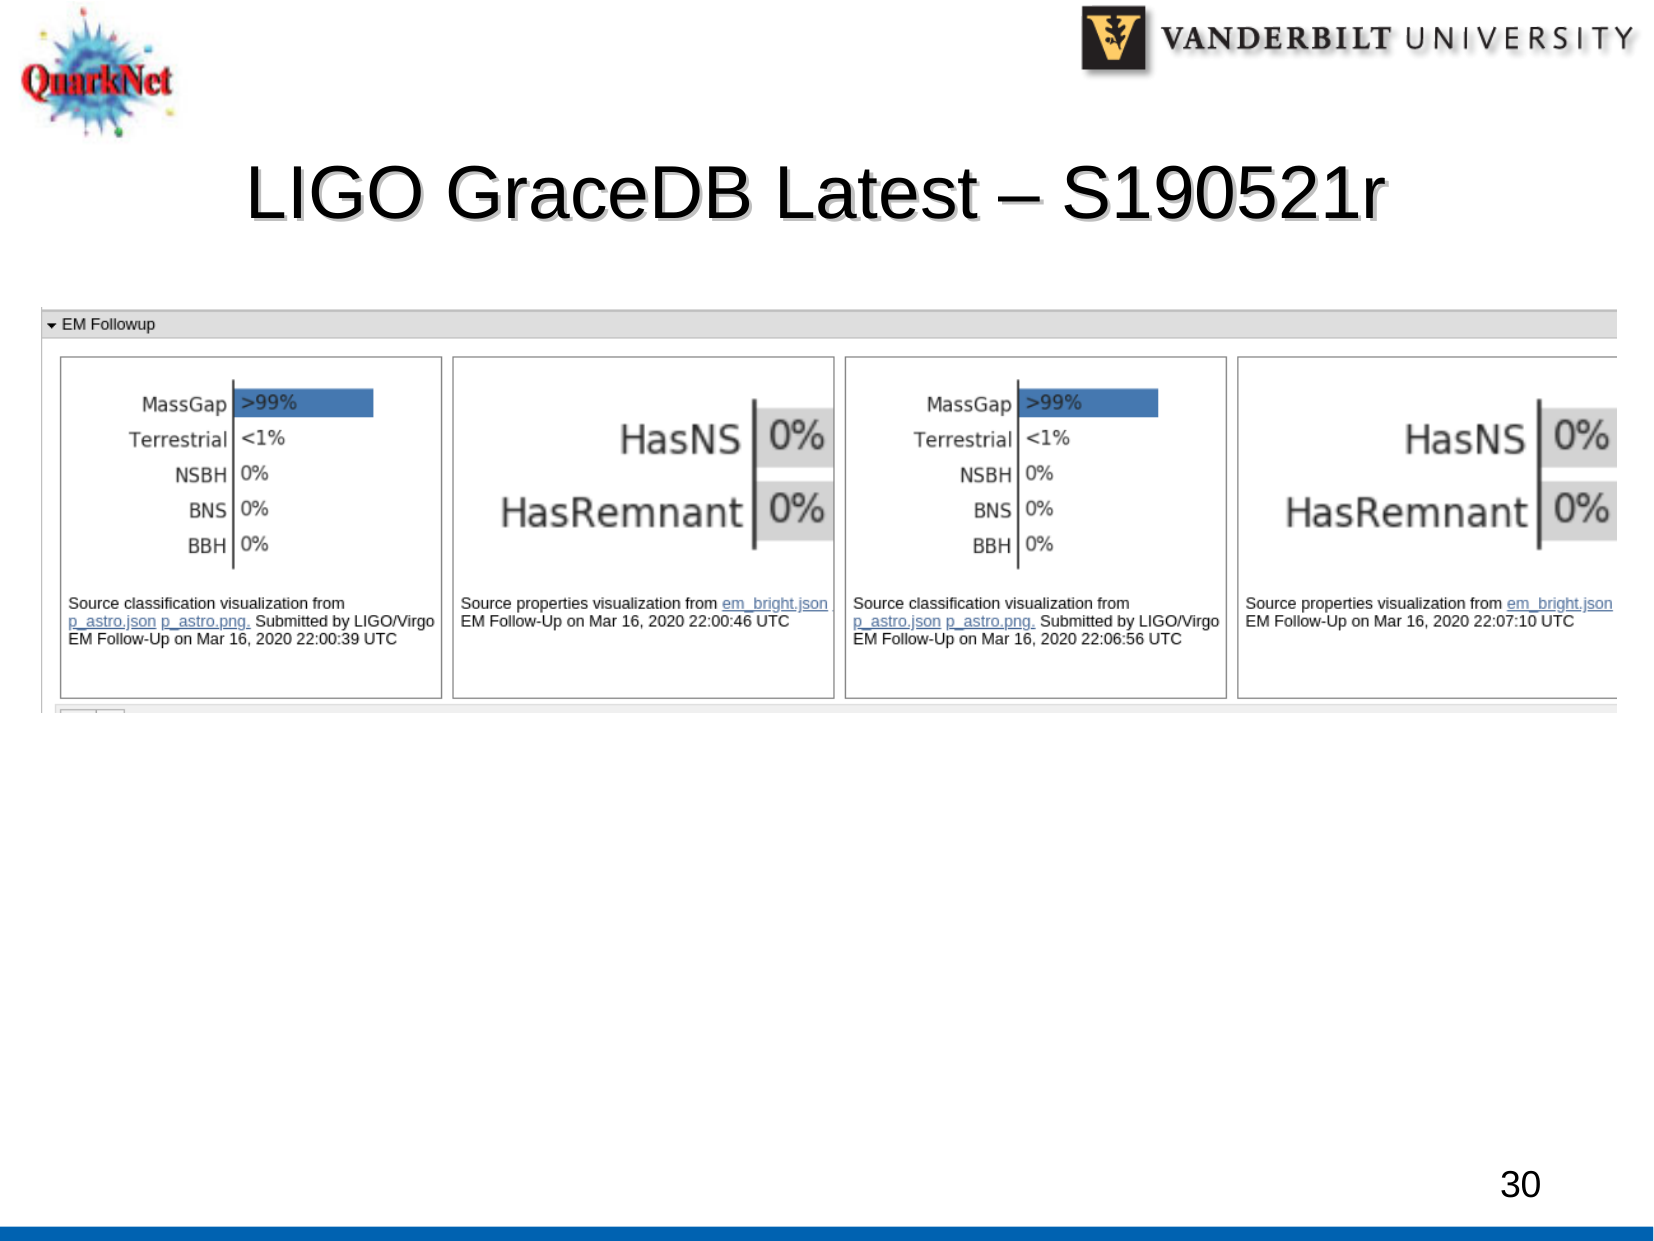

# LIGO GraceDB Latest – S190521r
30